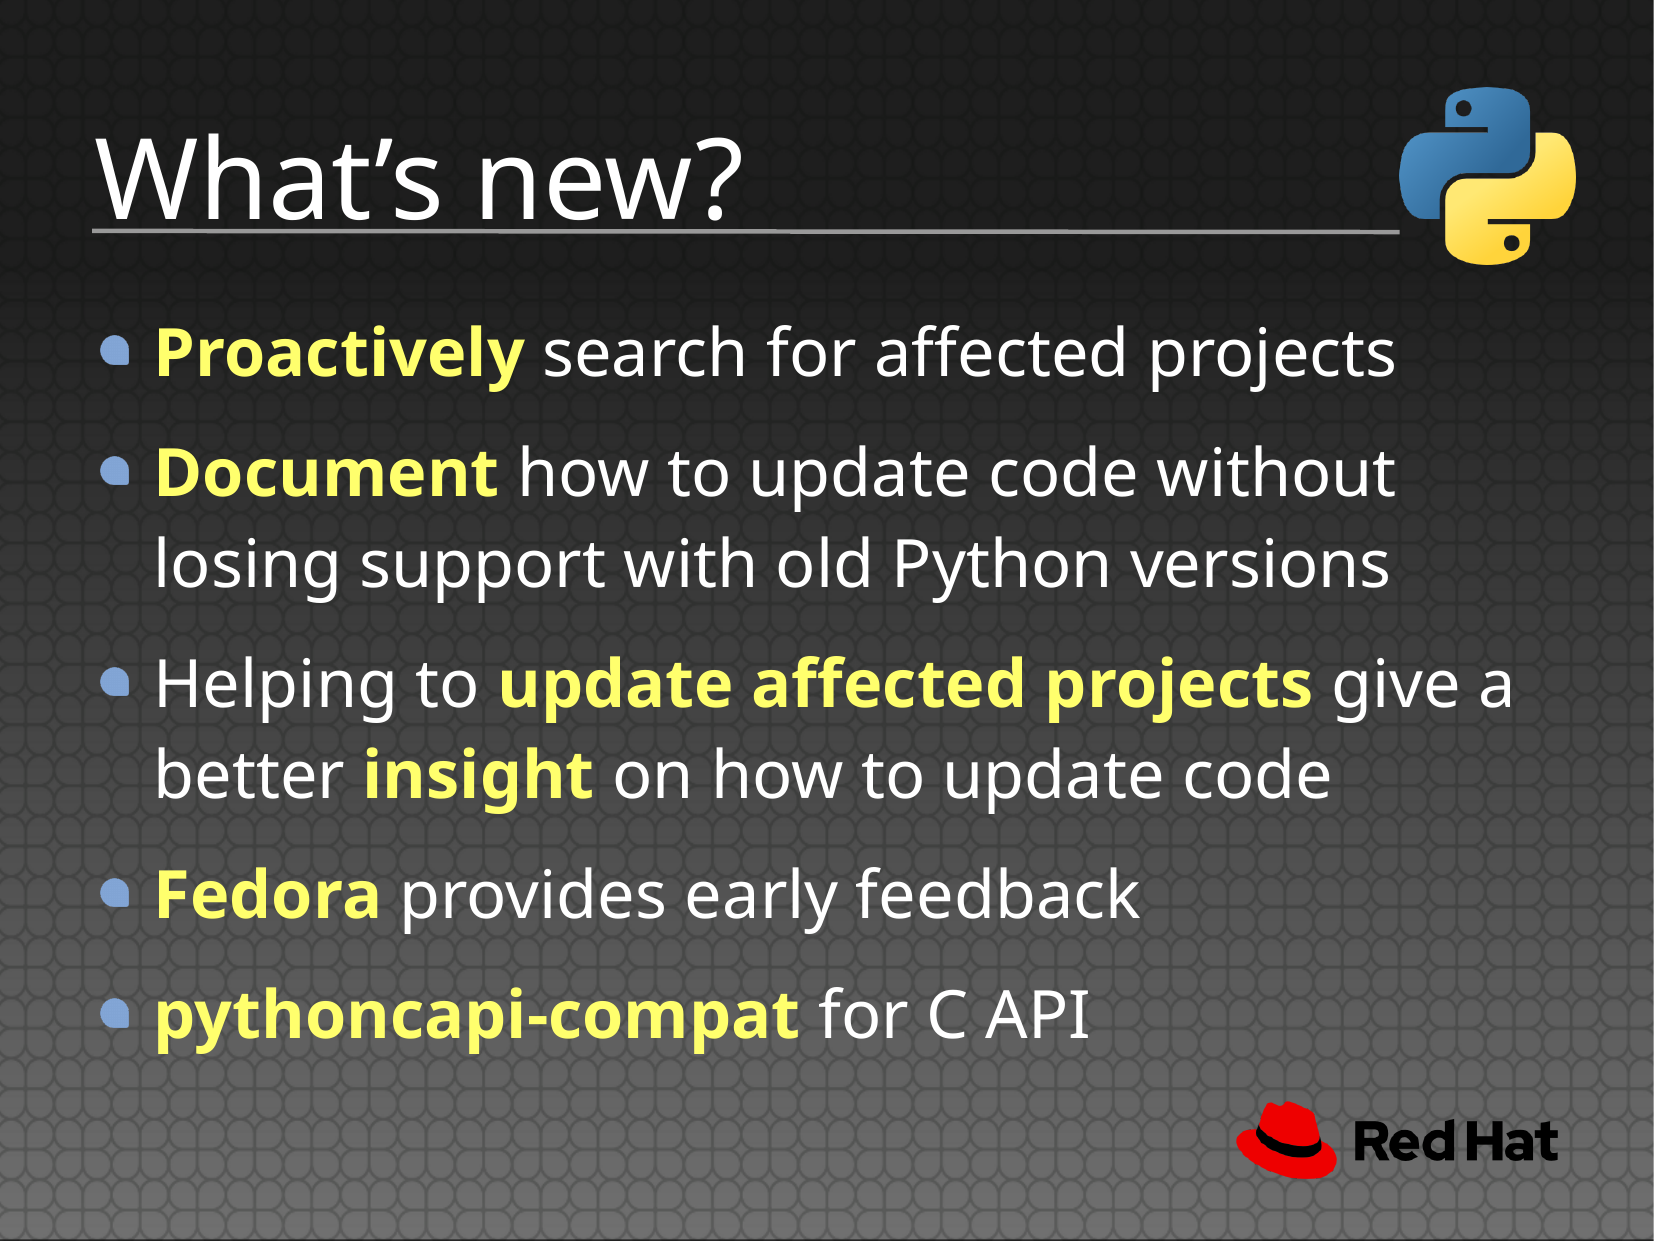

What’s new?
# Proactively search for affected projects
Document how to update code without losing support with old Python versions
Helping to update affected projects give a better insight on how to update code
Fedora provides early feedback
pythoncapi-compat for C API